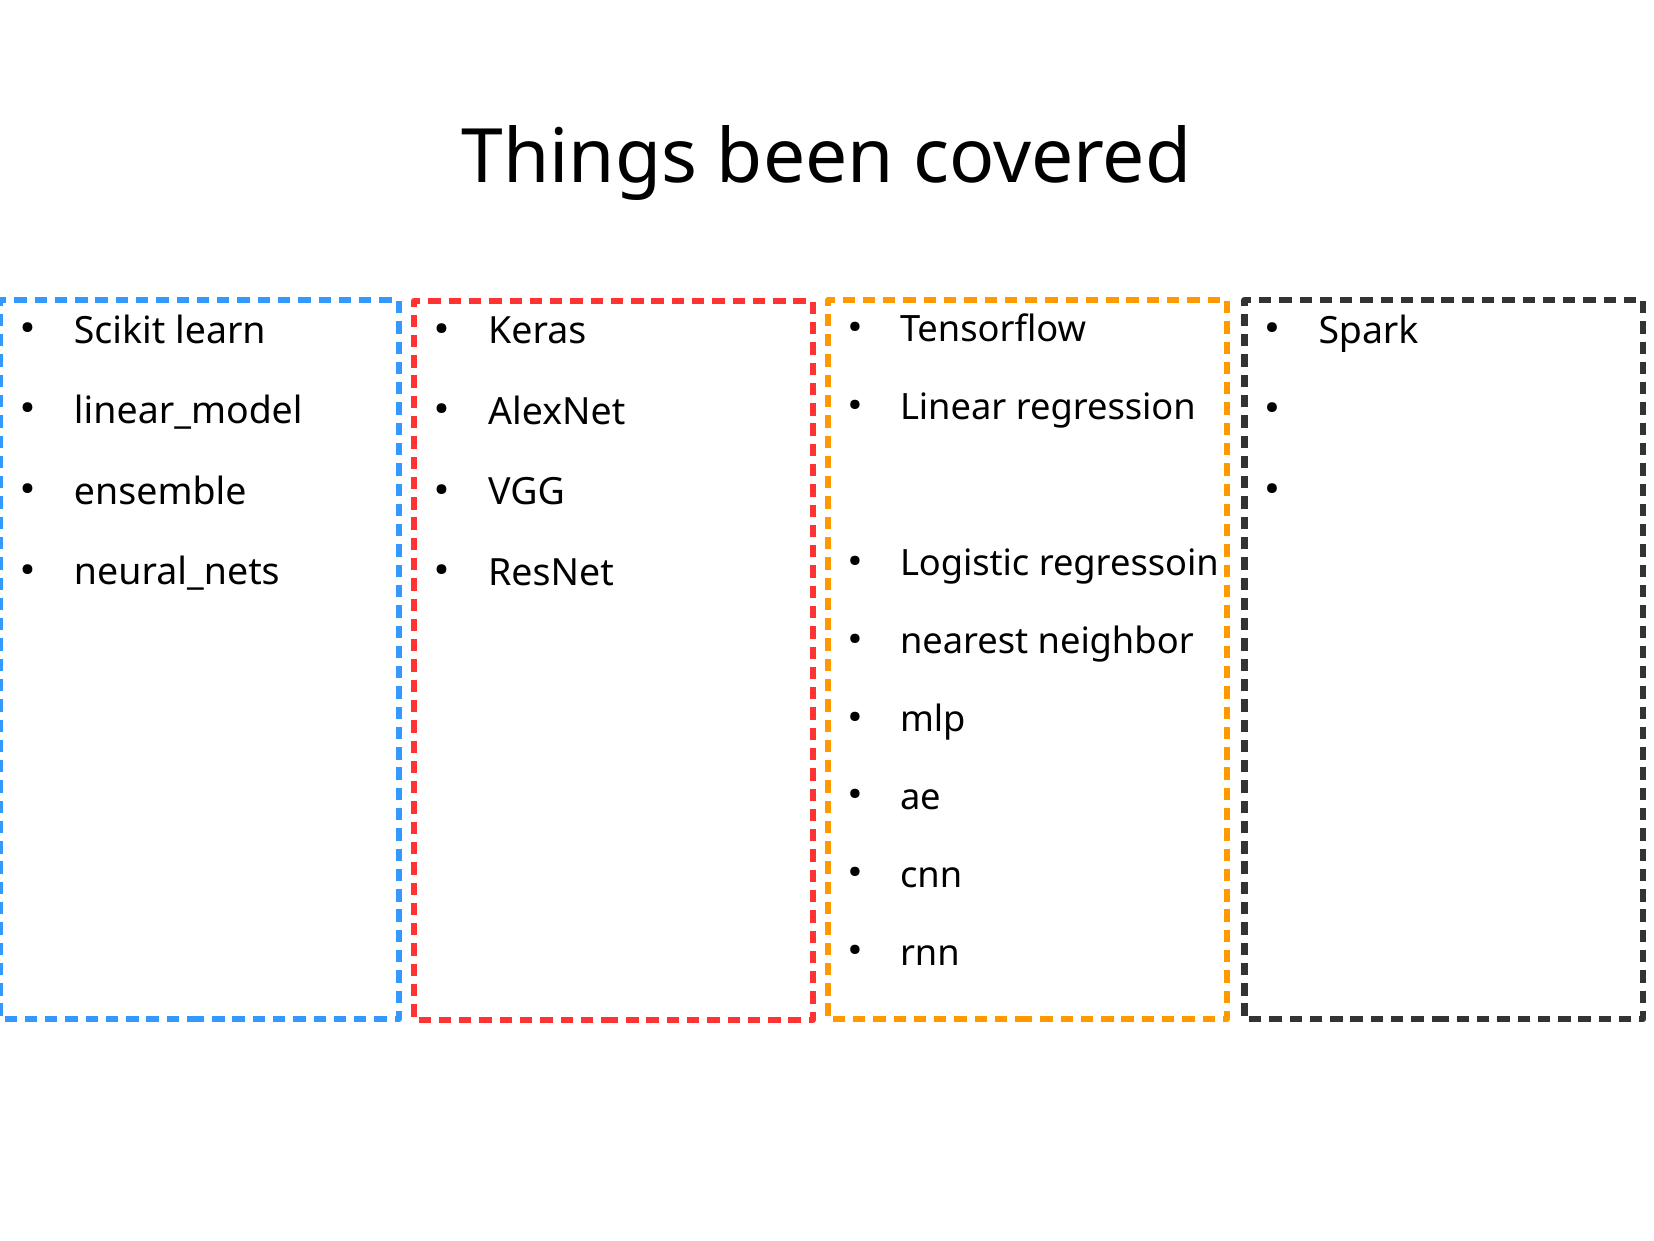

# Things been covered
Scikit learn
linear_model
ensemble
neural_nets
Tensorflow
Linear regression
Logistic regressoin
nearest neighbor
mlp
ae
cnn
rnn
Spark
Keras
AlexNet
VGG
ResNet